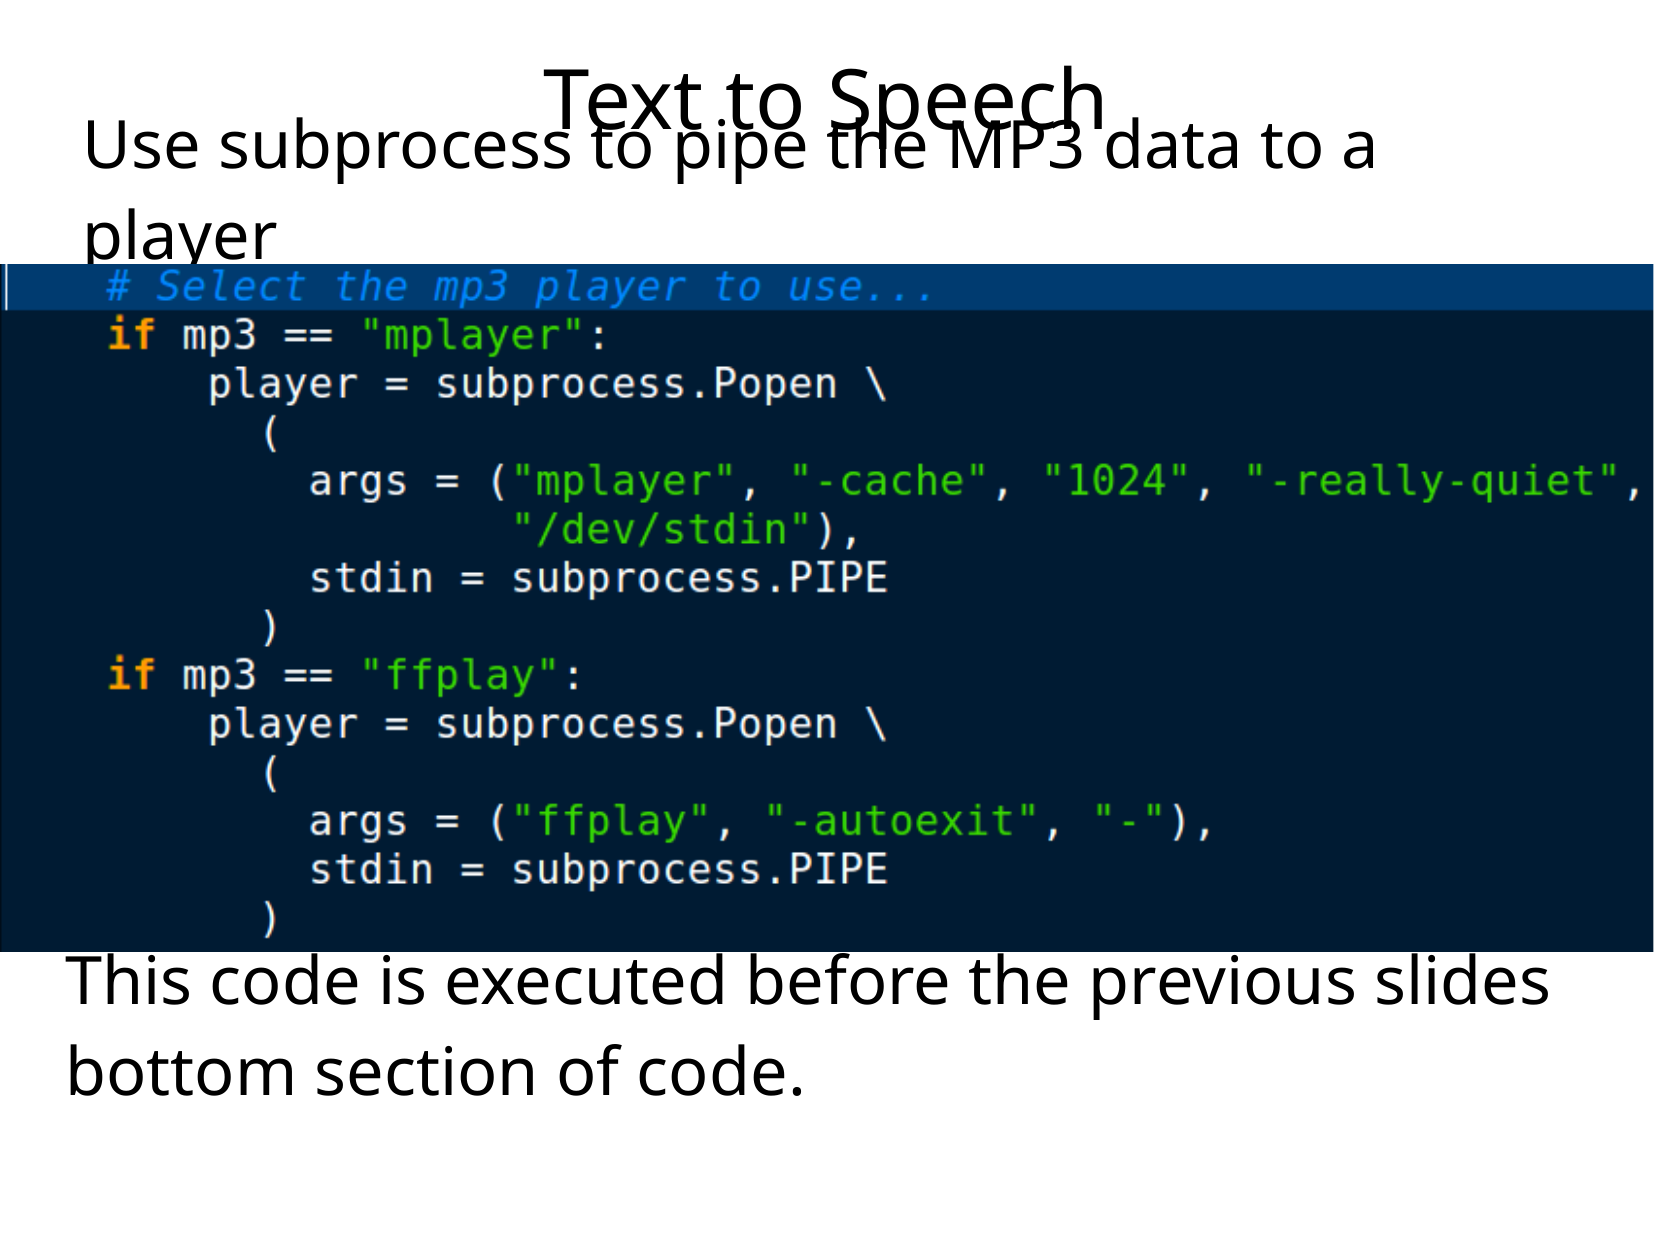

# Text to Speech
Use subprocess to pipe the MP3 data to a player
This code is executed before the previous slides bottom section of code.